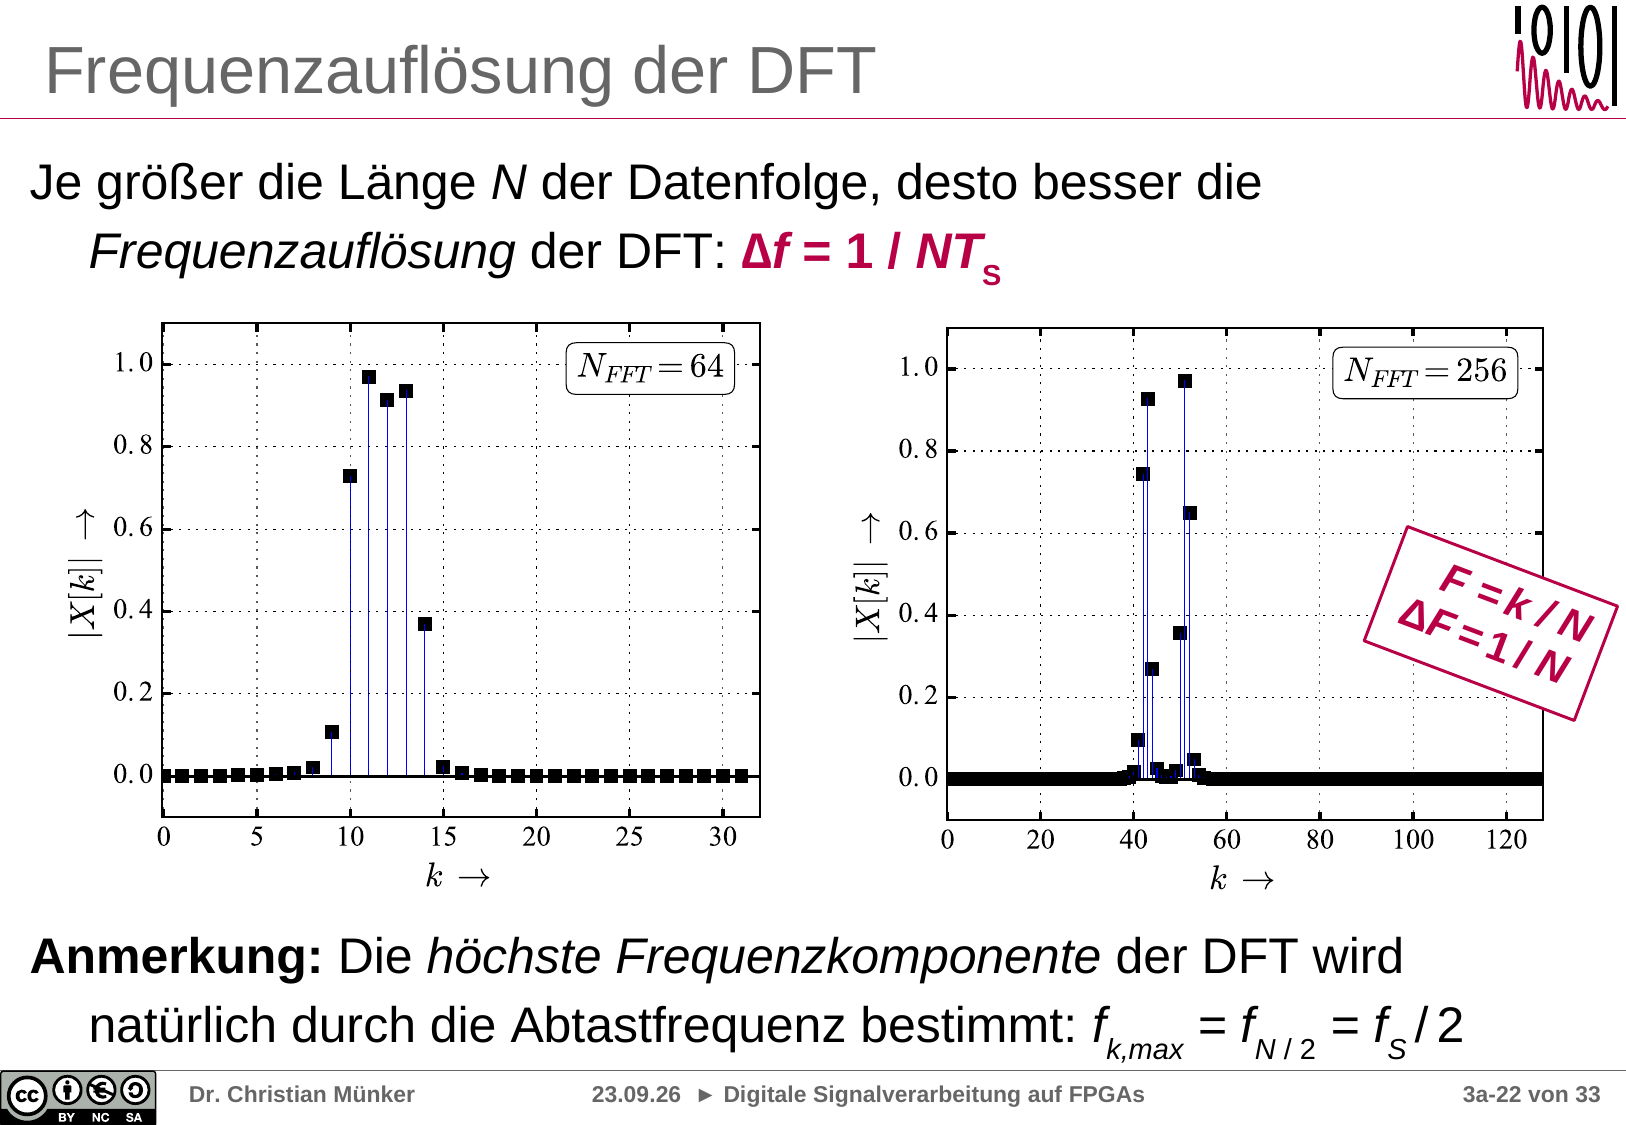

# Frequenzauflösung der DFT
Je größer die Länge N der Datenfolge, desto besser die Frequenzauflösung der DFT: ∆f = 1 / NTS
 F = k / N
ΔF = 1 / N
Anmerkung: Die höchste Frequenzkomponente der DFT wird natürlich durch die Abtastfrequenz bestimmt: fk,max = fN / 2 = fS / 2